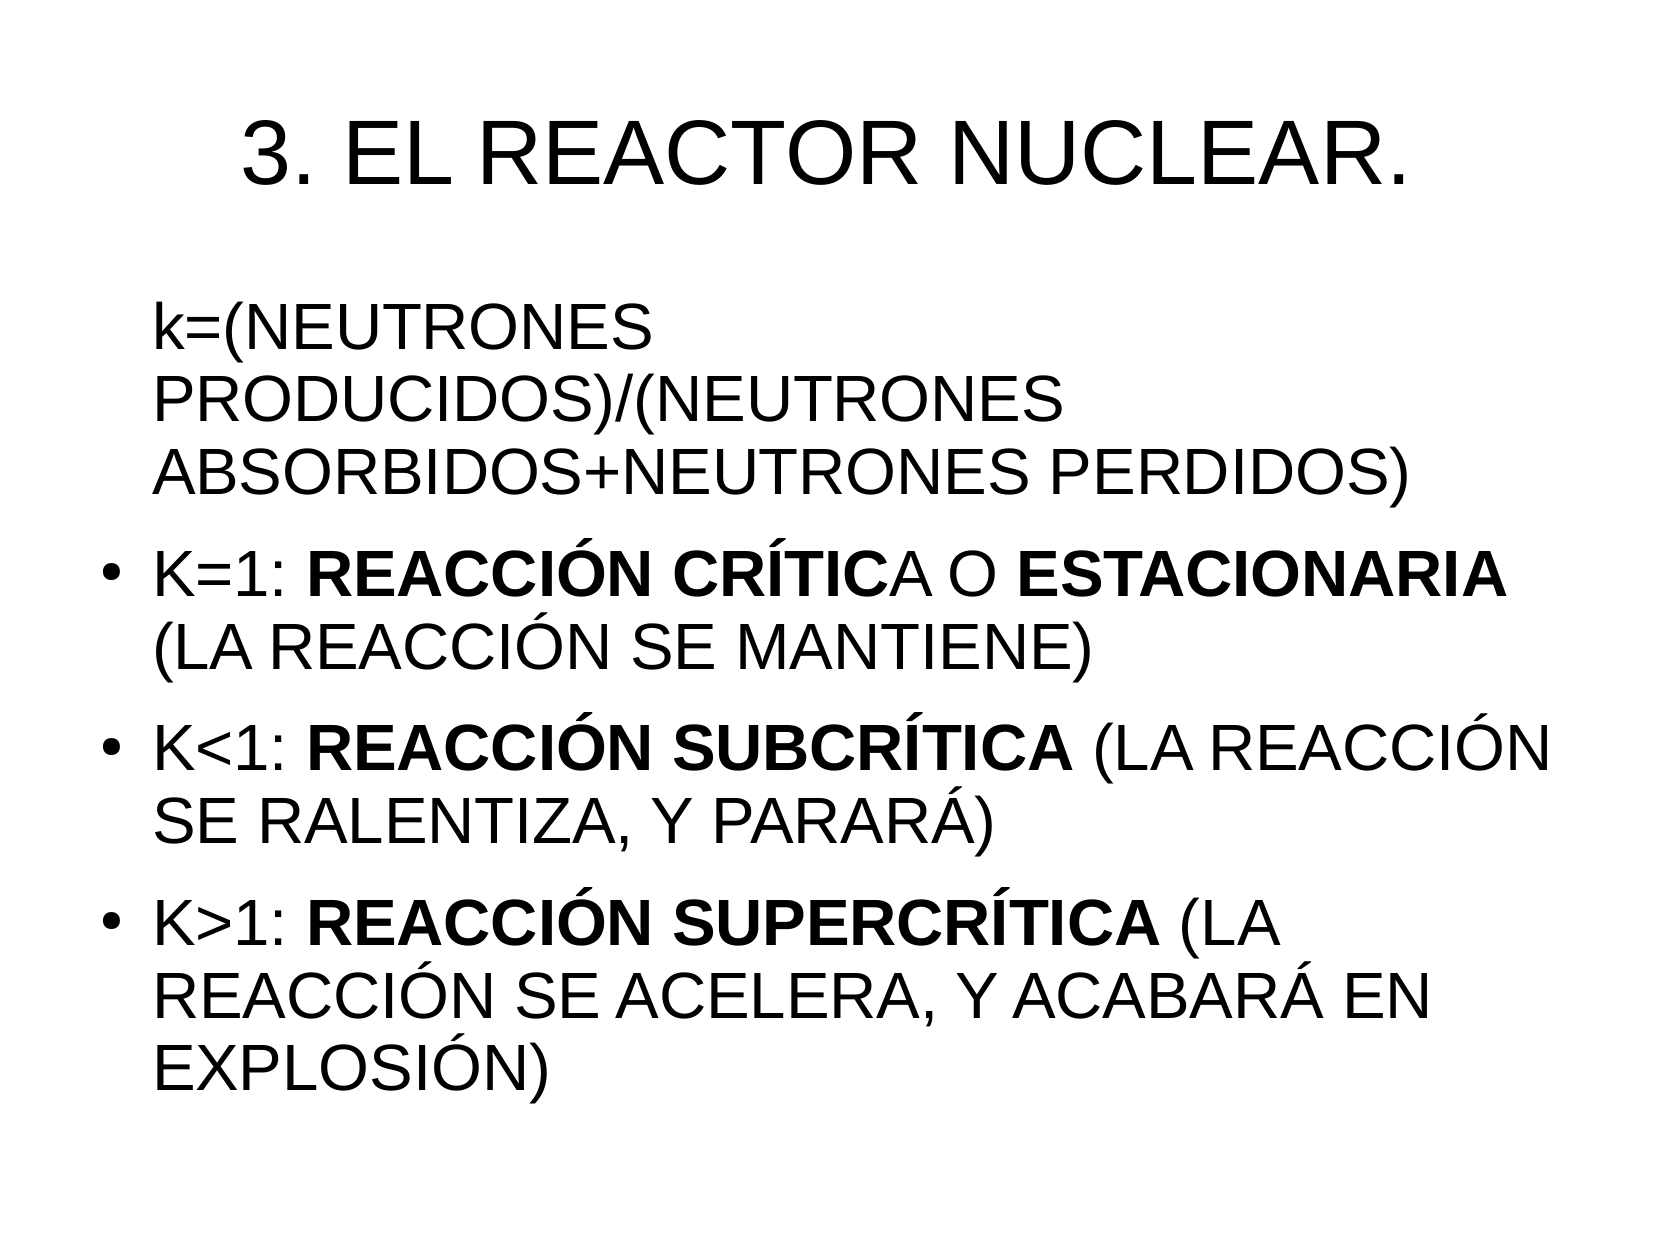

# 3. EL REACTOR NUCLEAR.
k=(NEUTRONES PRODUCIDOS)/(NEUTRONES ABSORBIDOS+NEUTRONES PERDIDOS)
K=1: REACCIÓN CRÍTICA O ESTACIONARIA (LA REACCIÓN SE MANTIENE)
K<1: REACCIÓN SUBCRÍTICA (LA REACCIÓN SE RALENTIZA, Y PARARÁ)
K>1: REACCIÓN SUPERCRÍTICA (LA REACCIÓN SE ACELERA, Y ACABARÁ EN EXPLOSIÓN)